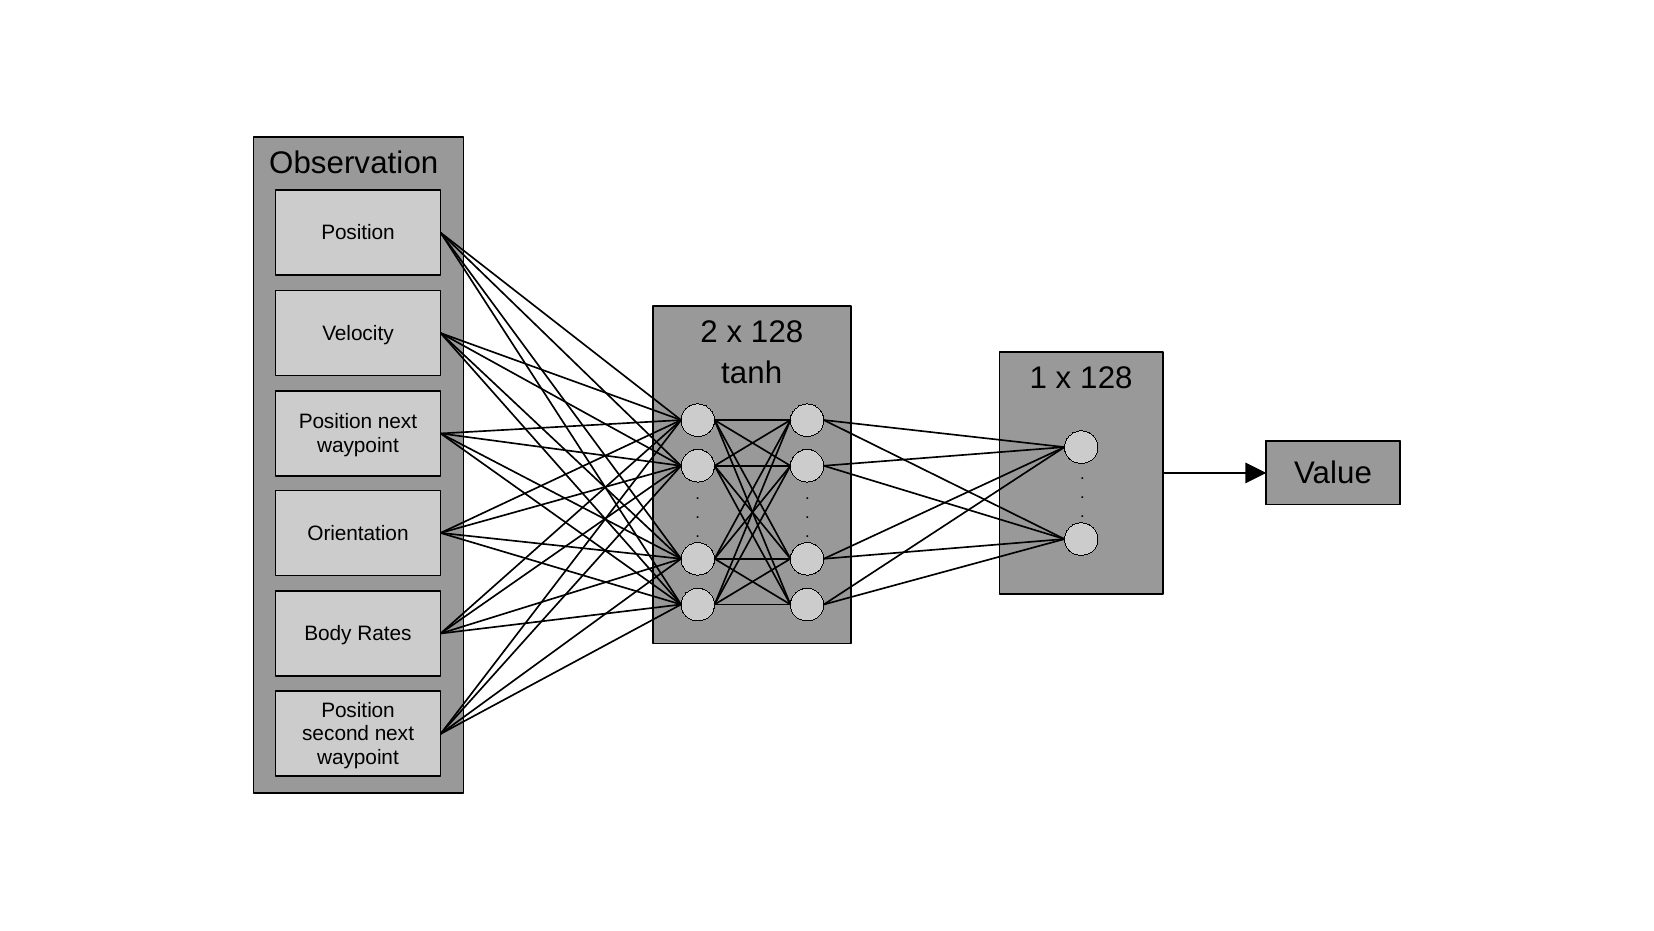

Observation
Position
Velocity
2 x 128
tanh
1 x 128
Position next waypoint
μ
Value
.
.
.
.
.
.
.
.
.
Orientation
Body Rates
Position second next waypoint